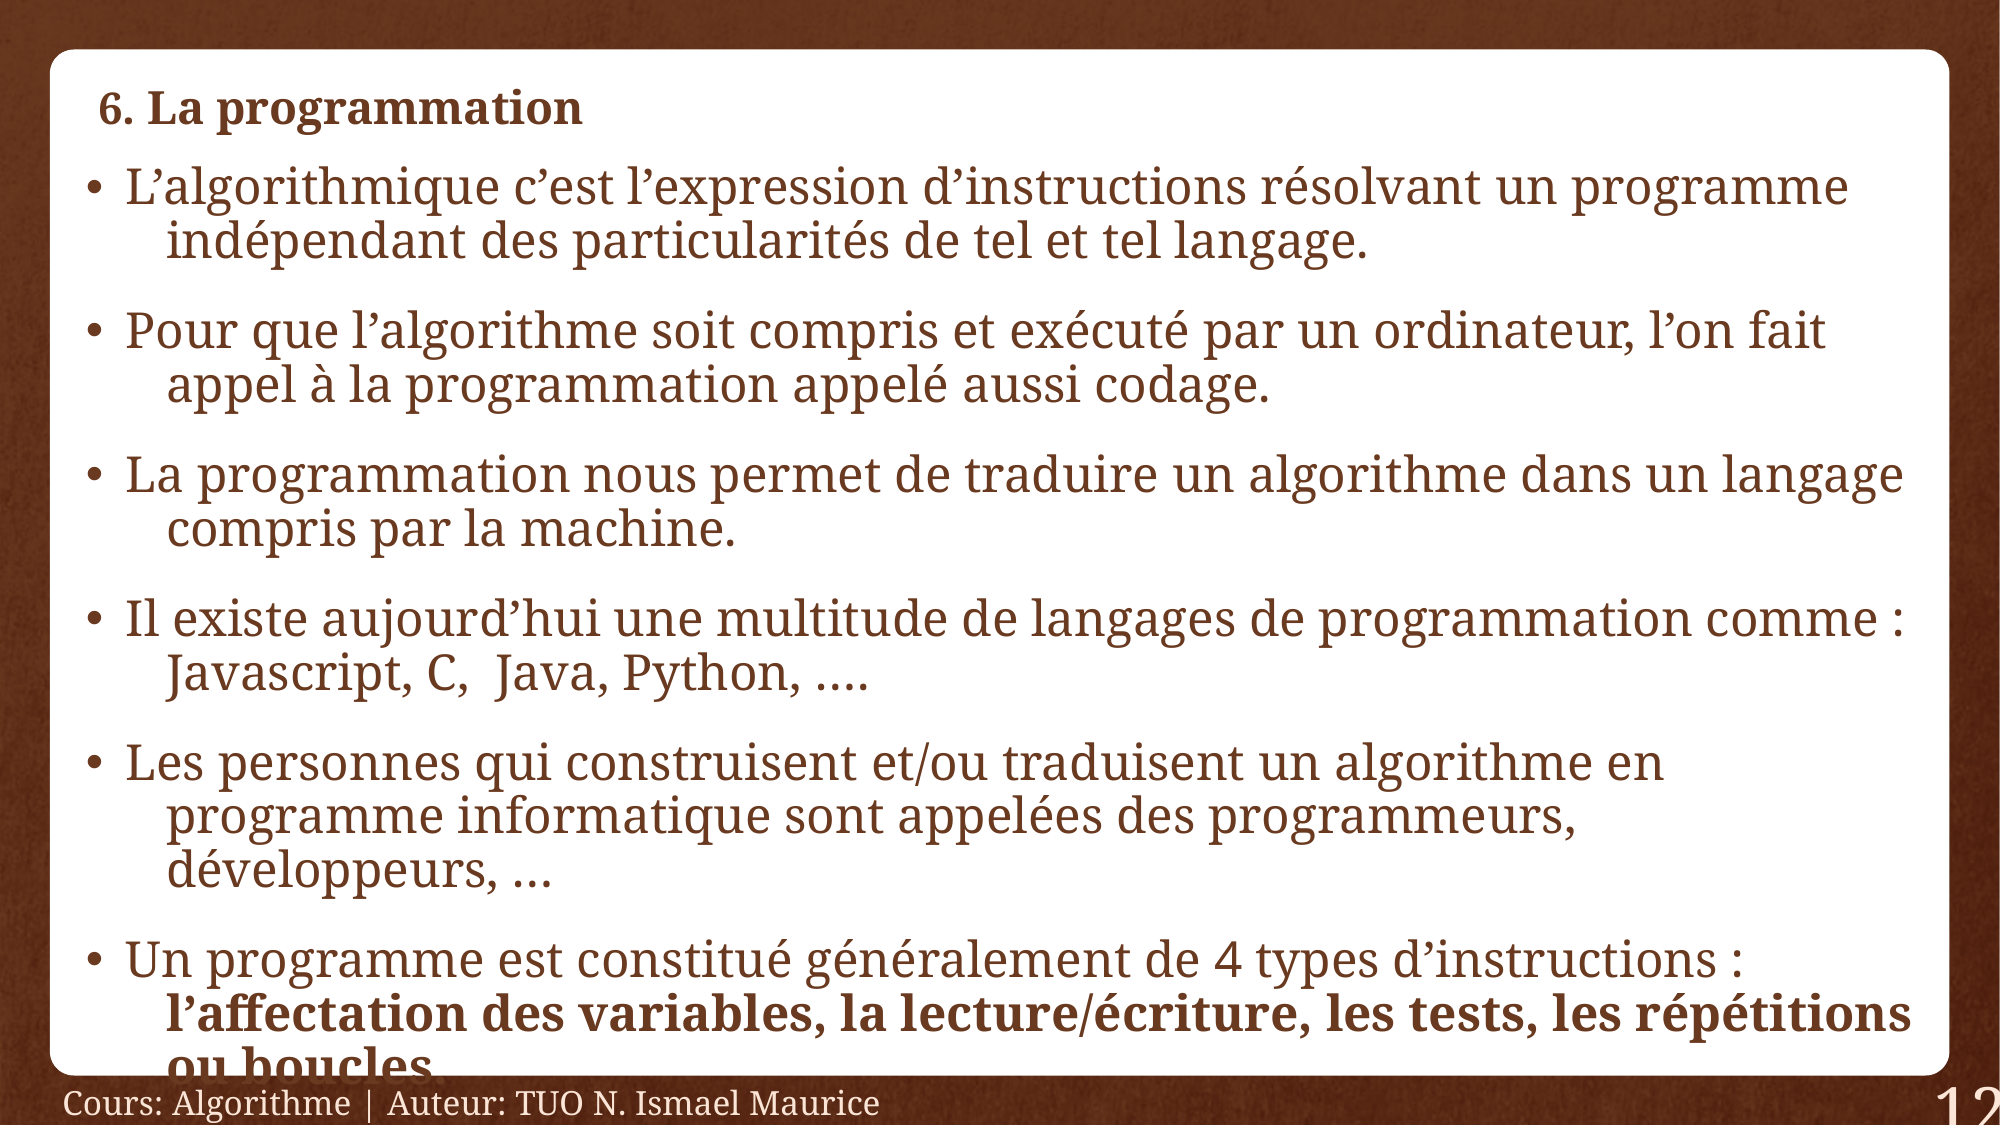

# 6. La programmation
L’algorithmique c’est l’expression d’instructions résolvant un programme indépendant des particularités de tel et tel langage.
Pour que l’algorithme soit compris et exécuté par un ordinateur, l’on fait appel à la programmation appelé aussi codage.
La programmation nous permet de traduire un algorithme dans un langage compris par la machine.
Il existe aujourd’hui une multitude de langages de programmation comme : Javascript, C, Java, Python, ….
Les personnes qui construisent et/ou traduisent un algorithme en programme informatique sont appelées des programmeurs, développeurs, …
Un programme est constitué généralement de 4 types d’instructions : l’affectation des variables, la lecture/écriture, les tests, les répétitions ou boucles.
Cours: Algorithme | Auteur: TUO N. Ismael Maurice